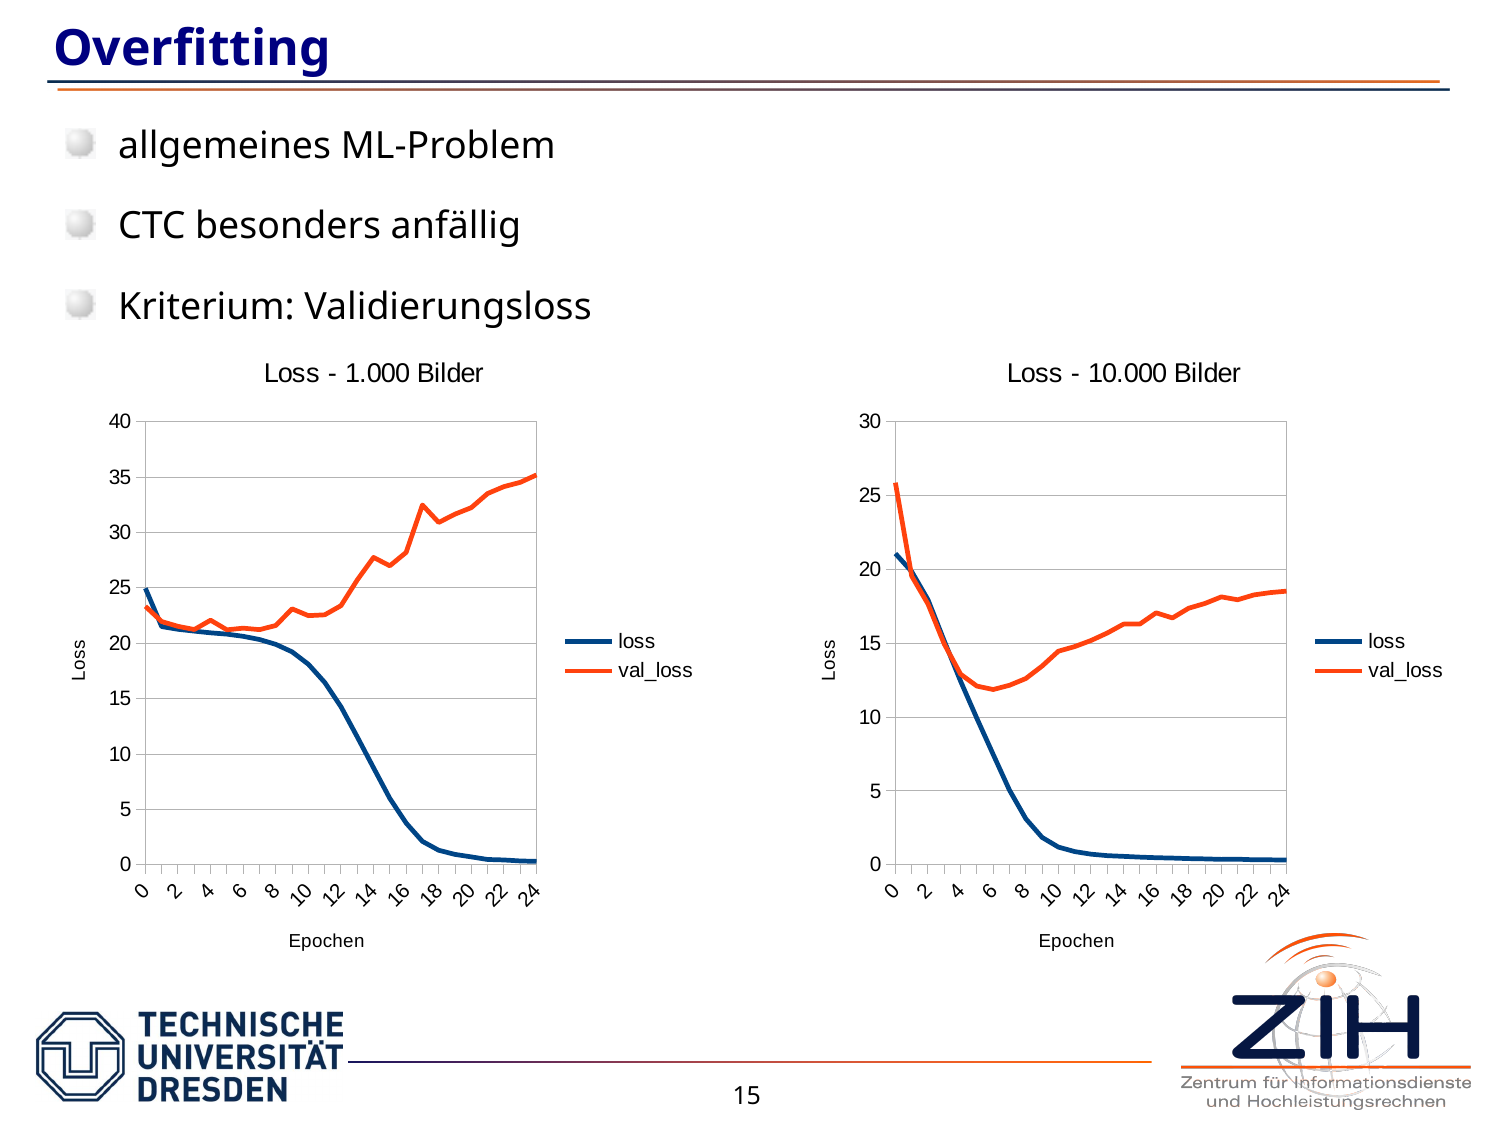

# Overfitting
allgemeines ML-Problem
CTC besonders anfällig
Kriterium: Validierungsloss
### Chart: Loss - 1.000 Bilder
| Category | loss | val_loss |
|---|---|---|
| 0 | 24.974211324056 | 23.34189453125 |
| 1 | 21.5144367048475 | 21.9647987365723 |
| 2 | 21.264397116767 | 21.5327448272705 |
| 3 | 21.0992331695557 | 21.2430834960937 |
| 4 | 20.9460070376926 | 22.0861698150635 |
| 5 | 20.8306778971354 | 21.2209909057617 |
| 6 | 20.631879764133 | 21.3706645202637 |
| 7 | 20.3435158623589 | 21.2347746276855 |
| 8 | 19.9049717288547 | 21.6055378723145 |
| 9 | 19.2278855895996 | 23.1126179504395 |
| 10 | 18.1026820288764 | 22.4976400756836 |
| 11 | 16.4643866475423 | 22.5746684265137 |
| 12 | 14.2666452111138 | 23.3996546936035 |
| 13 | 11.5412852647569 | 25.7231011962891 |
| 14 | 8.74485166337755 | 27.7570330810547 |
| 15 | 5.98599480946859 | 27.0020028686523 |
| 16 | 3.76265526029799 | 28.2086094665527 |
| 17 | 2.10792781194051 | 32.4925532531738 |
| 18 | 1.30267992655436 | 30.914204864502 |
| 19 | 0.929451717800564 | 31.665673828125 |
| 20 | 0.709176839192708 | 32.2516633605957 |
| 21 | 0.470520118077596 | 33.5286483764648 |
| 22 | 0.428302489386665 | 34.1515899658203 |
| 23 | 0.338080651495192 | 34.5350032806396 |
| 24 | 0.299830247561137 | 35.210511932373 |
### Chart: Loss - 10.000 Bilder
| Category | loss | val_loss |
|---|---|---|
| 0 | 21.0830989244249 | 25.8839585723877 |
| 1 | 19.8569108903673 | 19.5537201843262 |
| 2 | 17.9506601053874 | 17.6604002075195 |
| 3 | 15.1534046961466 | 14.9470739898682 |
| 4 | 12.4306726989746 | 12.9060120544434 |
| 5 | 9.9095589082506 | 12.0989131469727 |
| 6 | 7.47192200639513 | 11.865200881958 |
| 7 | 5.05119055557251 | 12.152606086731 |
| 8 | 3.11326279491848 | 12.6092991638184 |
| 9 | 1.85068077829149 | 13.4547331695557 |
| 10 | 1.19333436001672 | 14.4673710021973 |
| 11 | 0.891563335524665 | 14.7763706512451 |
| 12 | 0.714502896732754 | 15.1901960449219 |
| 13 | 0.615120529863569 | 15.6963434524536 |
| 14 | 0.565623741944631 | 16.3008872833252 |
| 15 | 0.513004419167836 | 16.3008872833252 |
| 16 | 0.475988762060801 | 17.0675825958252 |
| 17 | 0.449109713130527 | 16.7193317871094 |
| 18 | 0.41316140516599 | 17.376733253479 |
| 19 | 0.395592136714194 | 17.7011158218384 |
| 20 | 0.363171506616804 | 18.1468288116455 |
| 21 | 0.373807263745202 | 17.9497976303101 |
| 22 | 0.332137074523502 | 18.277805595398 |
| 23 | 0.330222970697615 | 18.4332081832886 |
| 24 | 0.316559596829944 | 18.5335796966553 |15